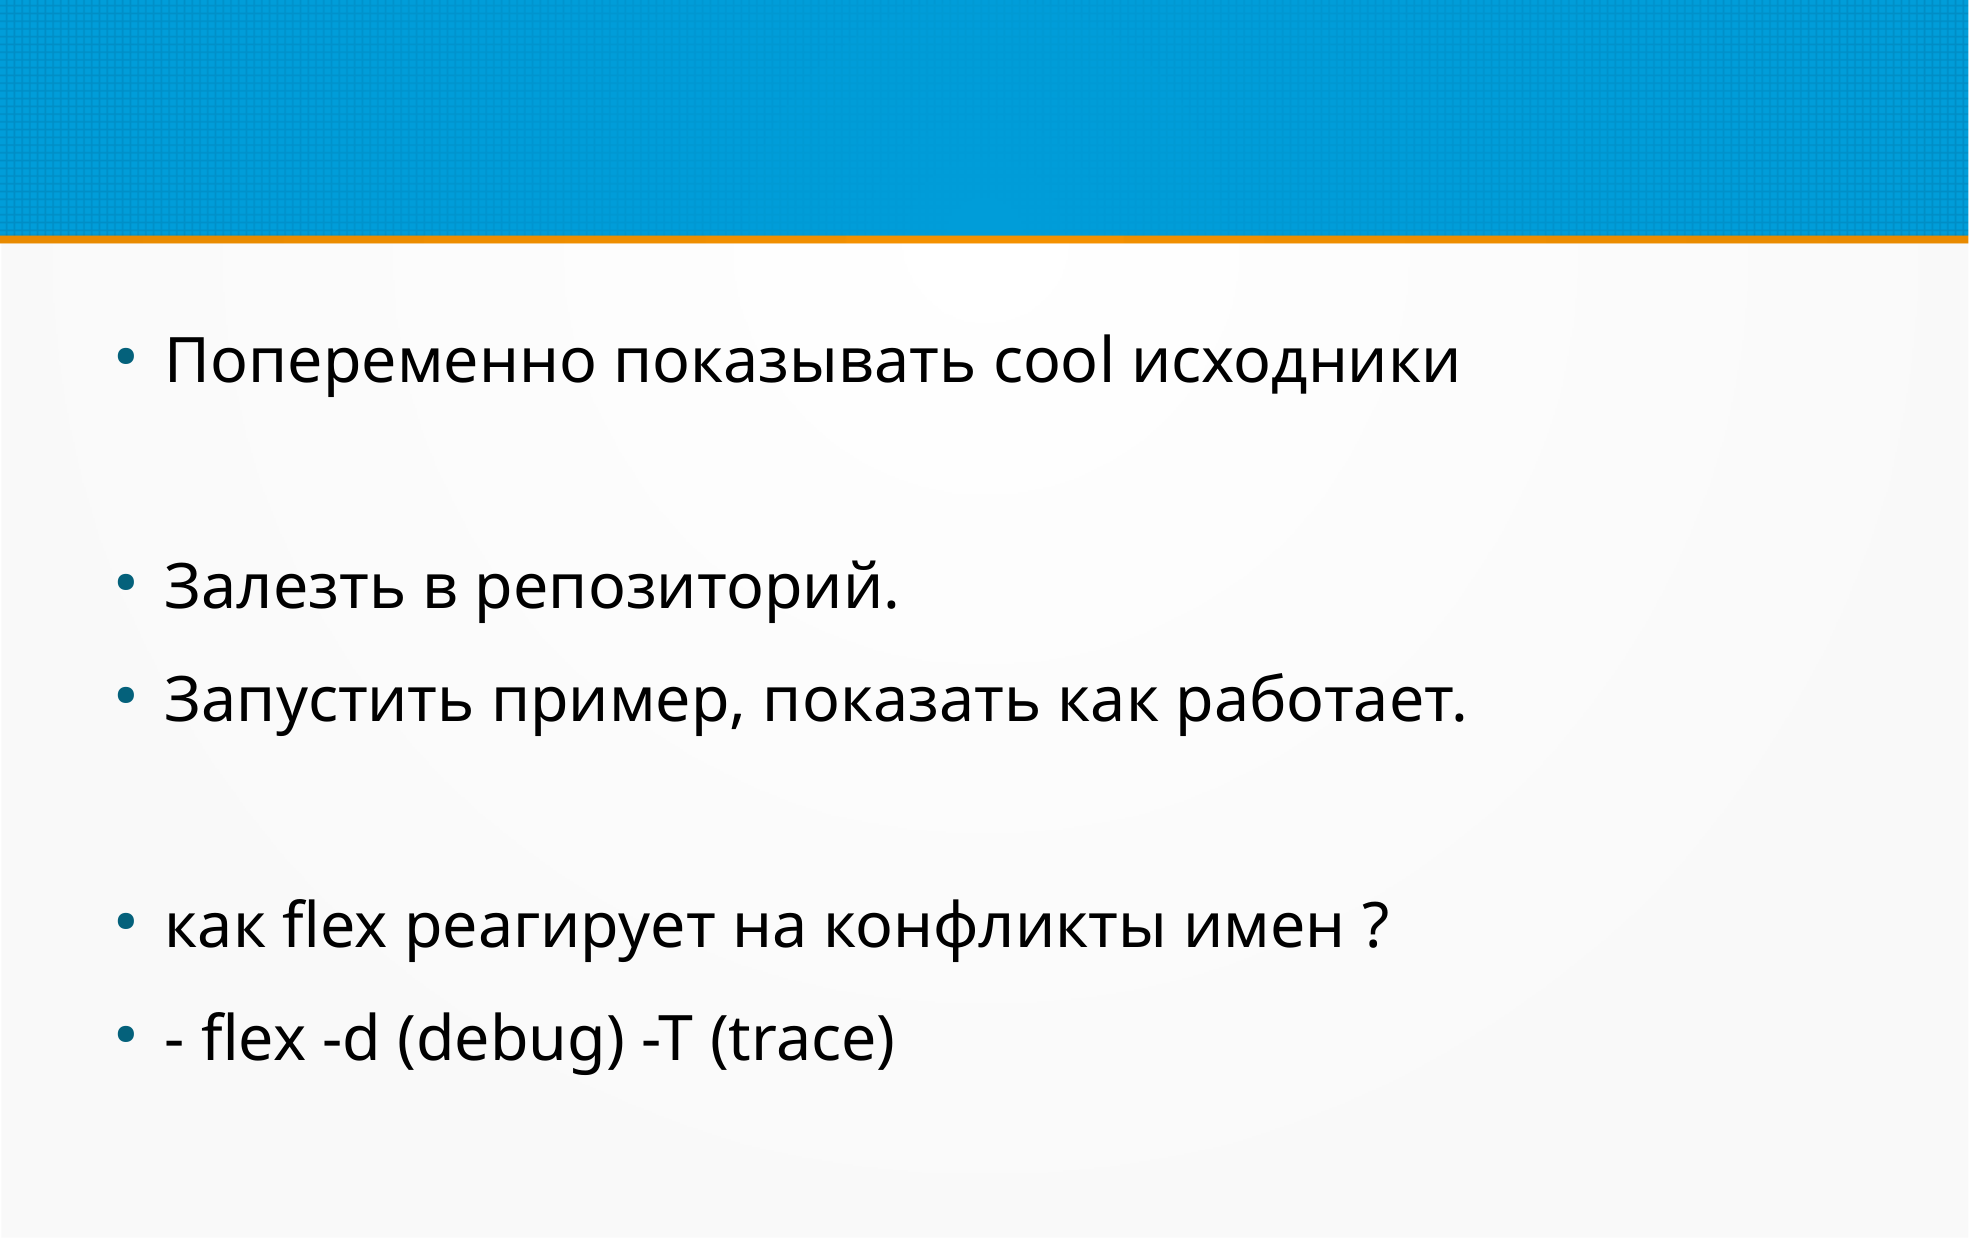

#
Попеременно показывать cool исходники
Залезть в репозиторий.
Запустить пример, показать как работает.
как flex реагирует на конфликты имен ?
- flex -d (debug) -T (trace)